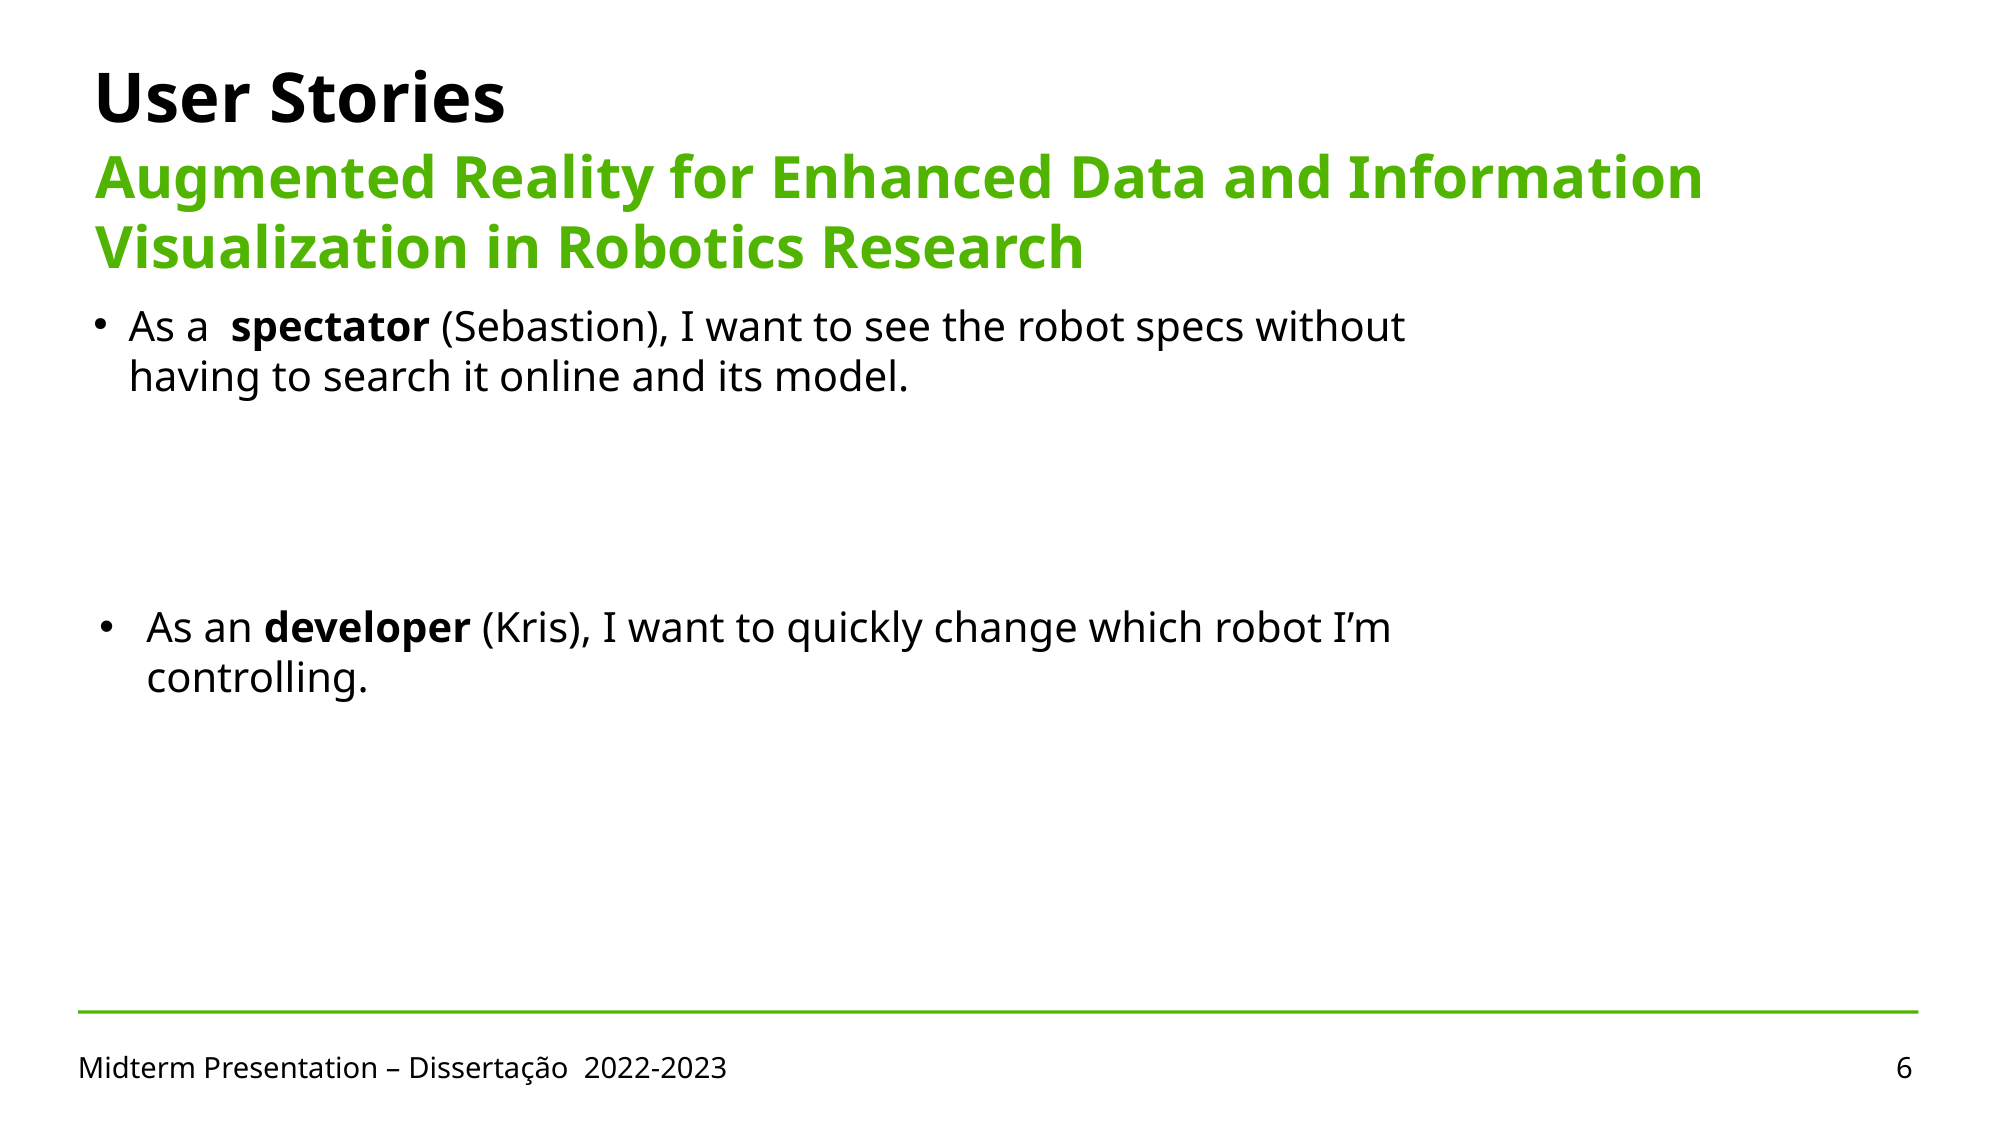

User Stories
Augmented Reality for Enhanced Data and Information Visualization in Robotics Research
As a spectator (Sebastion), I want to see the robot specs without having to search it online and its model.
As an developer (Kris), I want to quickly change which robot I’m controlling.
Midterm Presentation – Dissertação 2022-2023